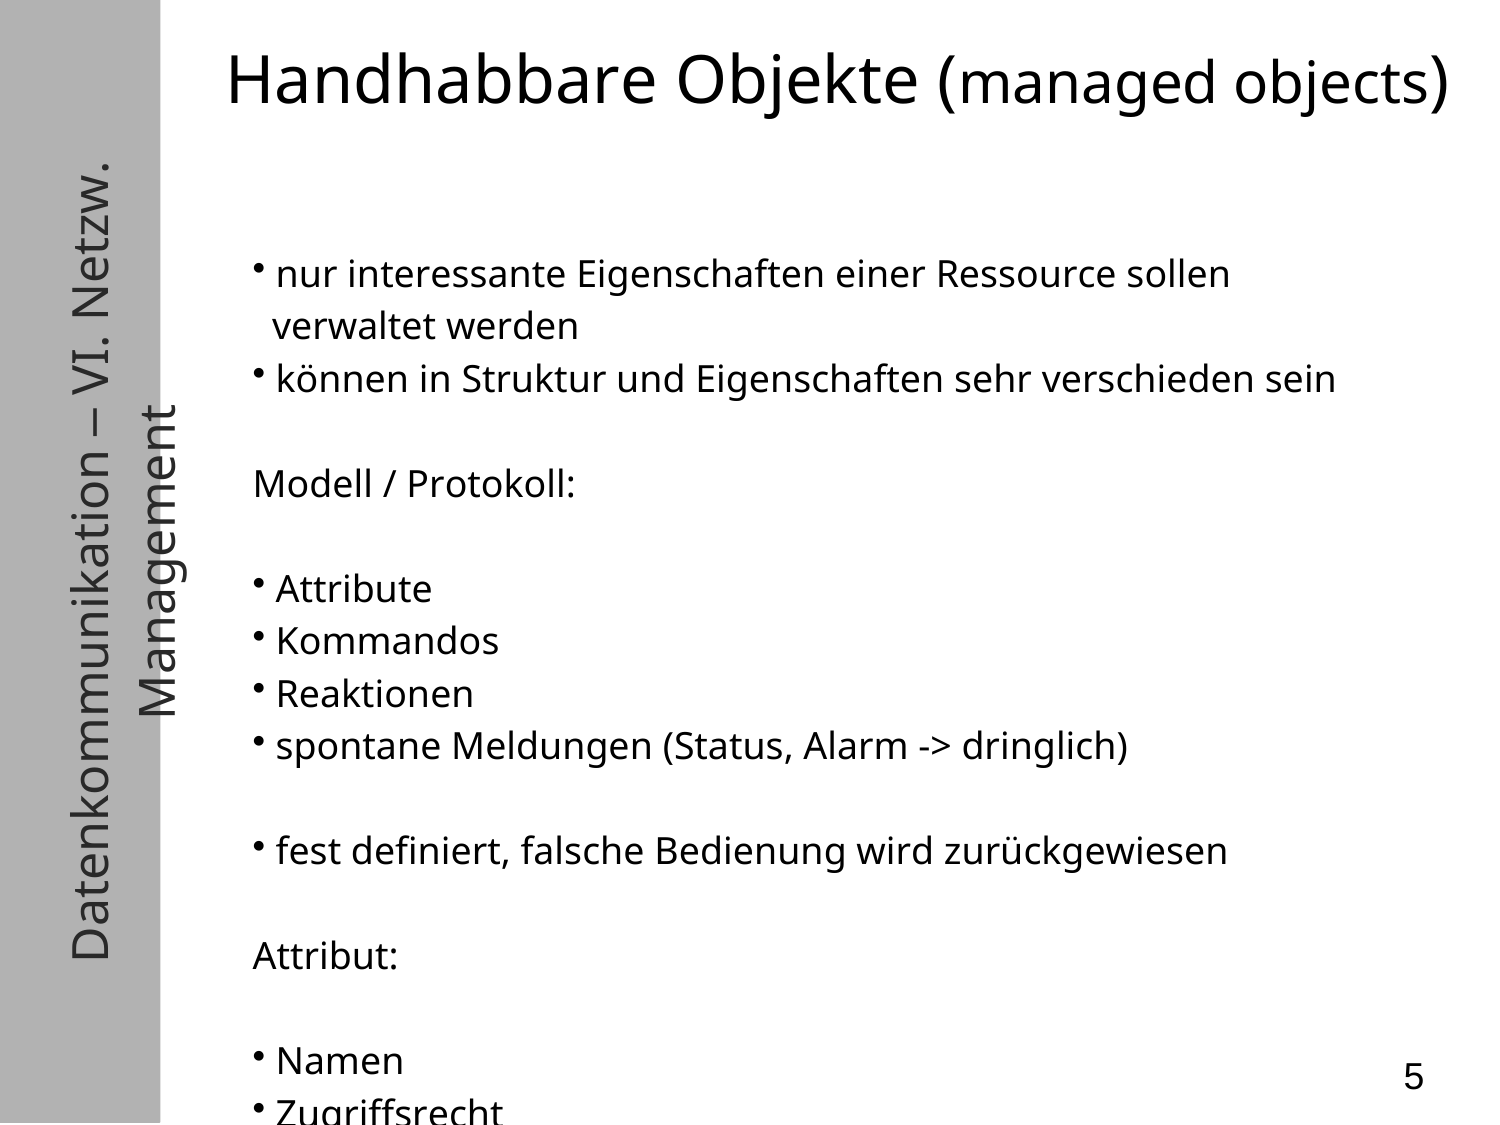

Handhabbare Objekte (managed objects)
 nur interessante Eigenschaften einer Ressource sollen
 verwaltet werden
 können in Struktur und Eigenschaften sehr verschieden sein
Modell / Protokoll:
 Attribute
 Kommandos
 Reaktionen
 spontane Meldungen (Status, Alarm -> dringlich)
 fest definiert, falsche Bedienung wird zurückgewiesen
Attribut:
 Namen
 Zugriffsrecht
 Wert
Datenkommunikation – VI. Netzw. Management